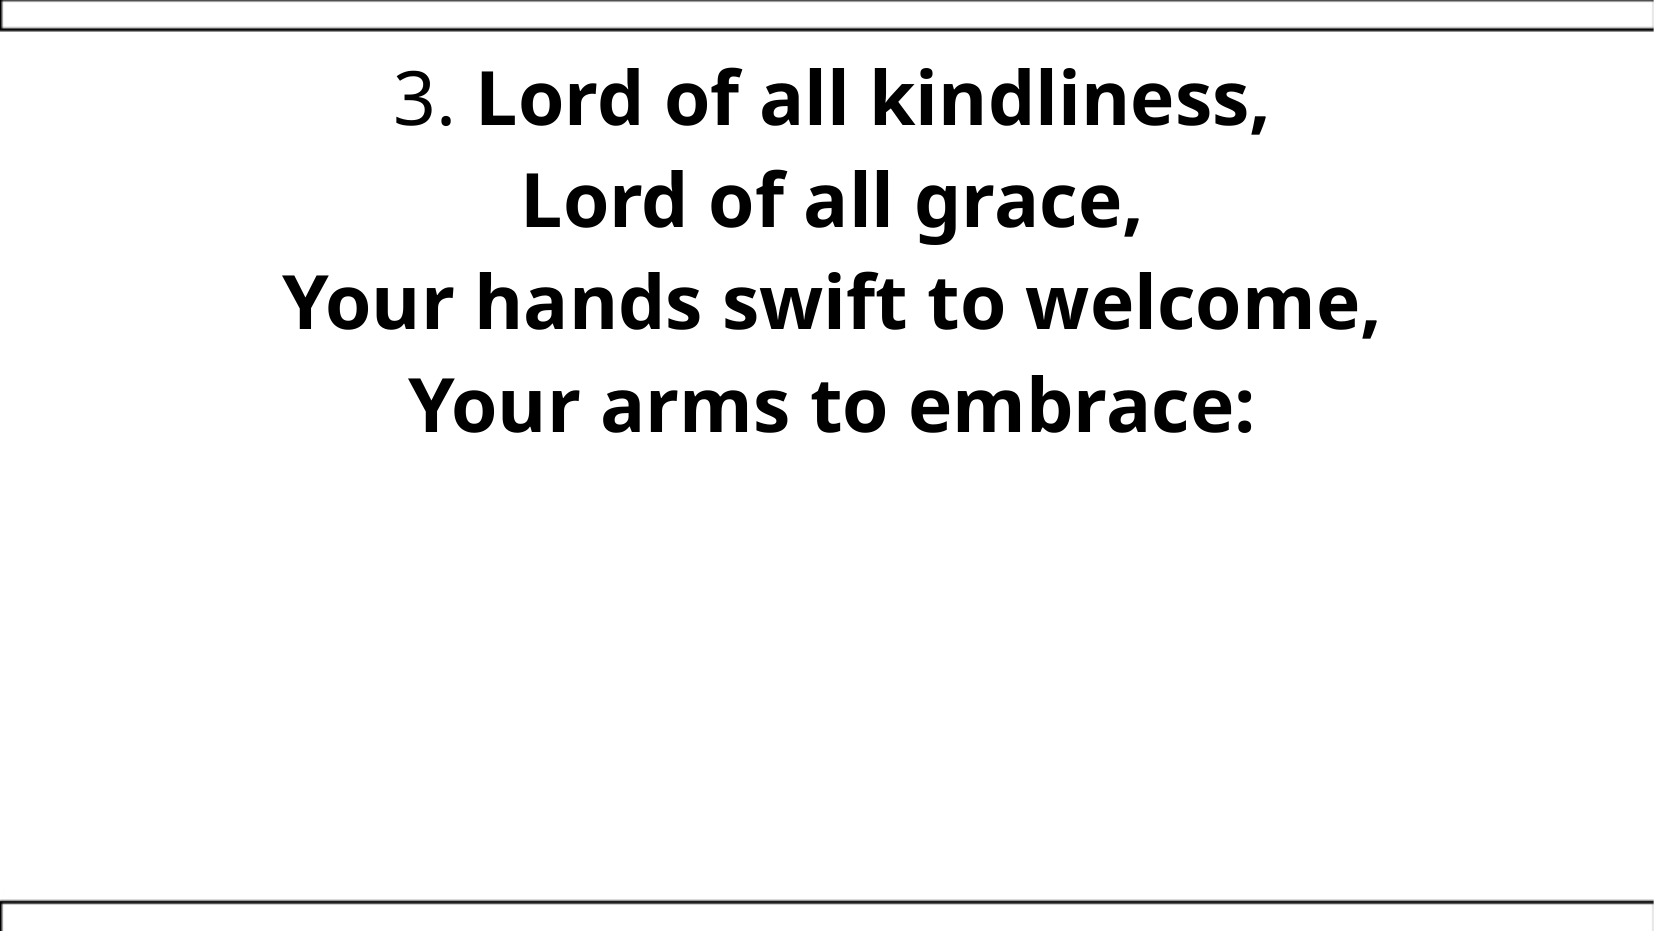

3. Lord of all kindliness,
Lord of all grace,
Your hands swift to welcome,
Your arms to embrace: